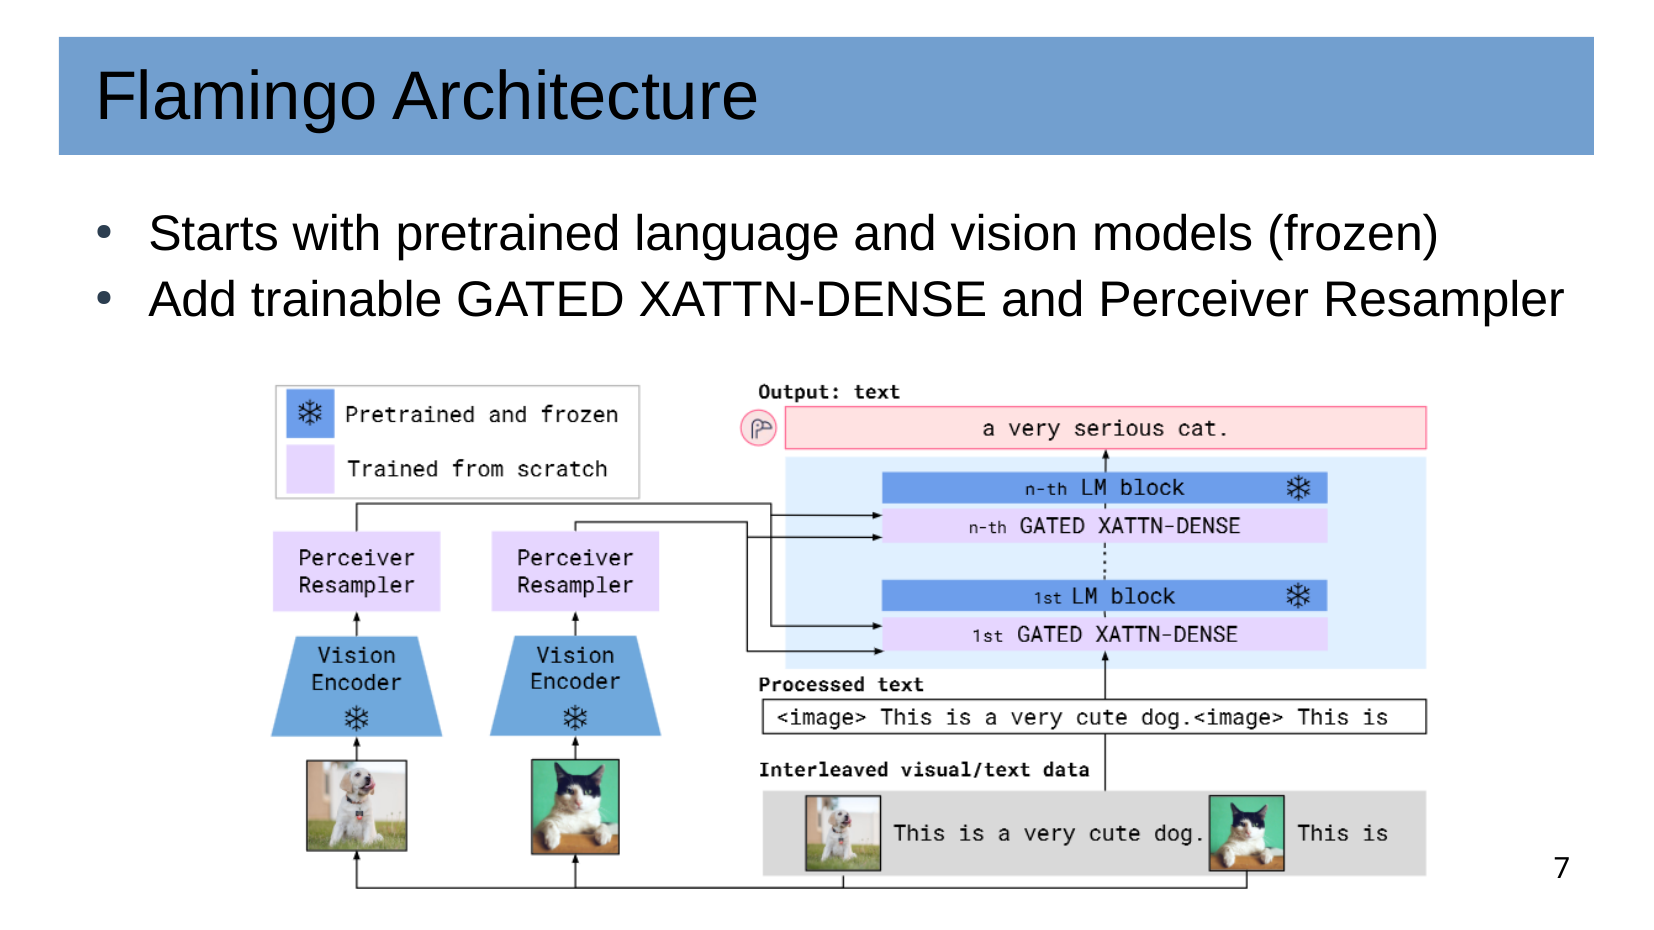

# Flamingo Architecture
Starts with pretrained language and vision models (frozen)
Add trainable GATED XATTN-DENSE and Perceiver Resampler
7